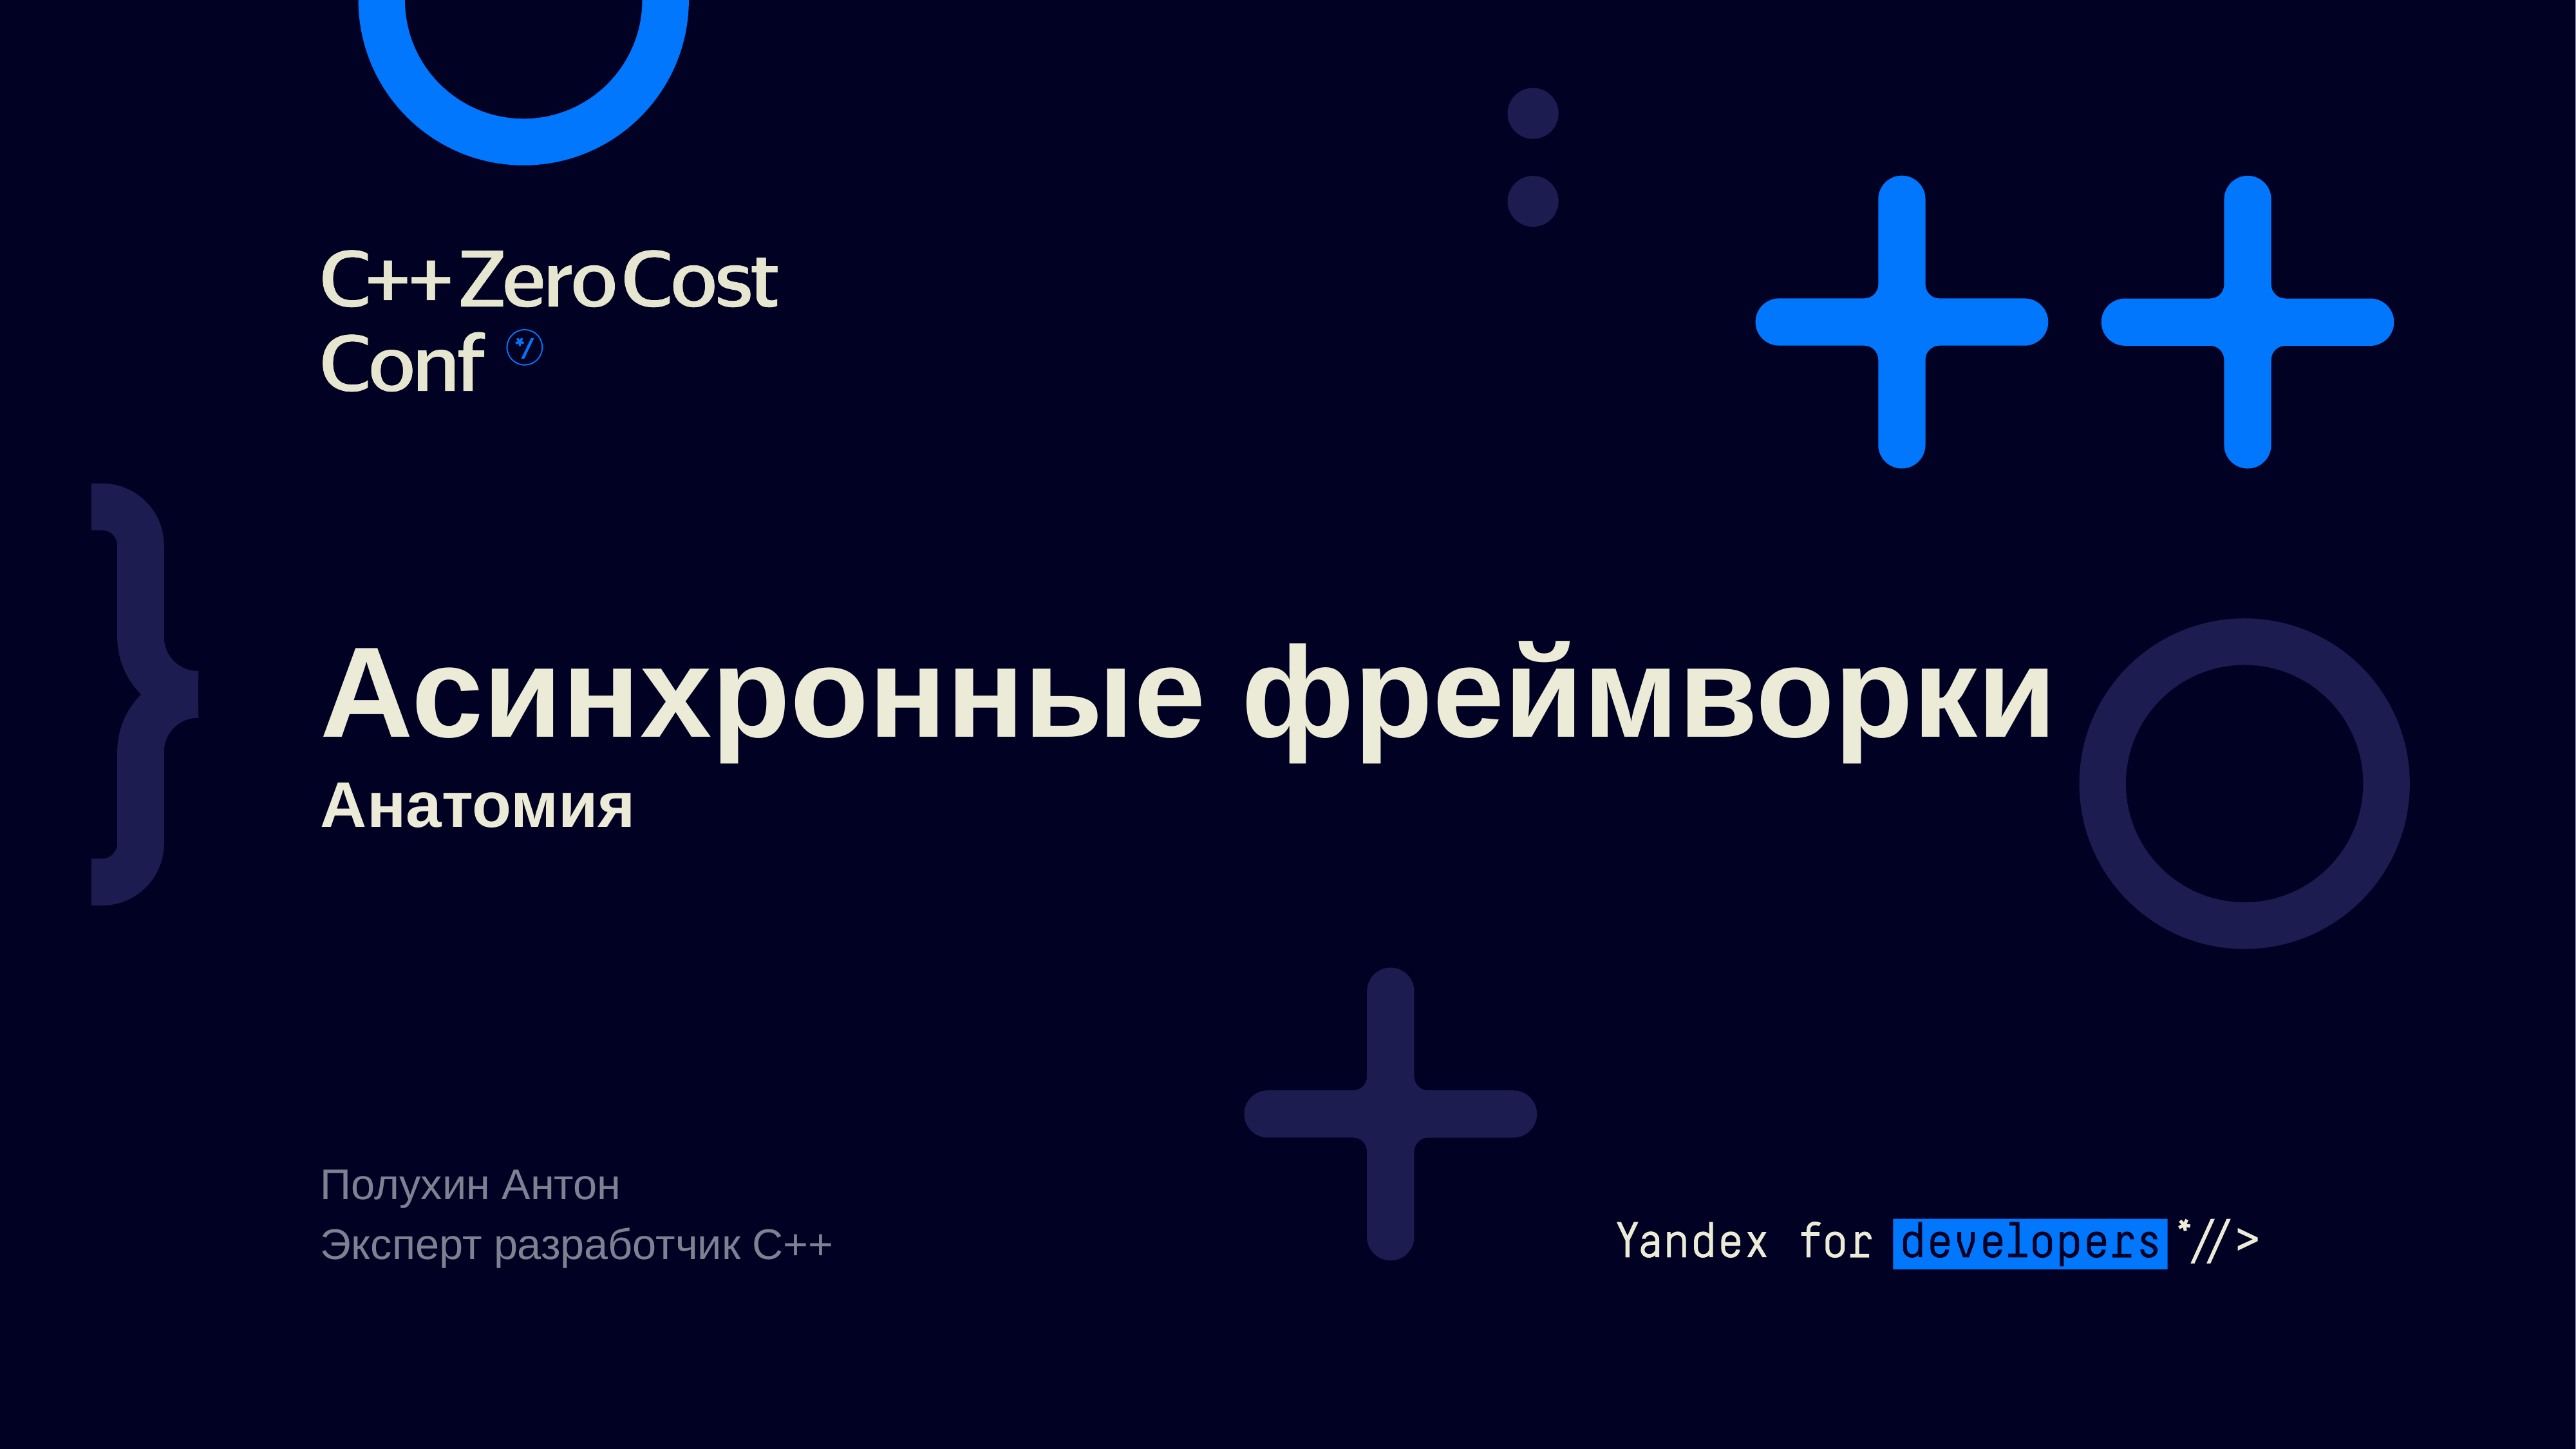

Асинхронные фреймворки
Анатомия
# Полухин Антон
Эксперт разработчик C++